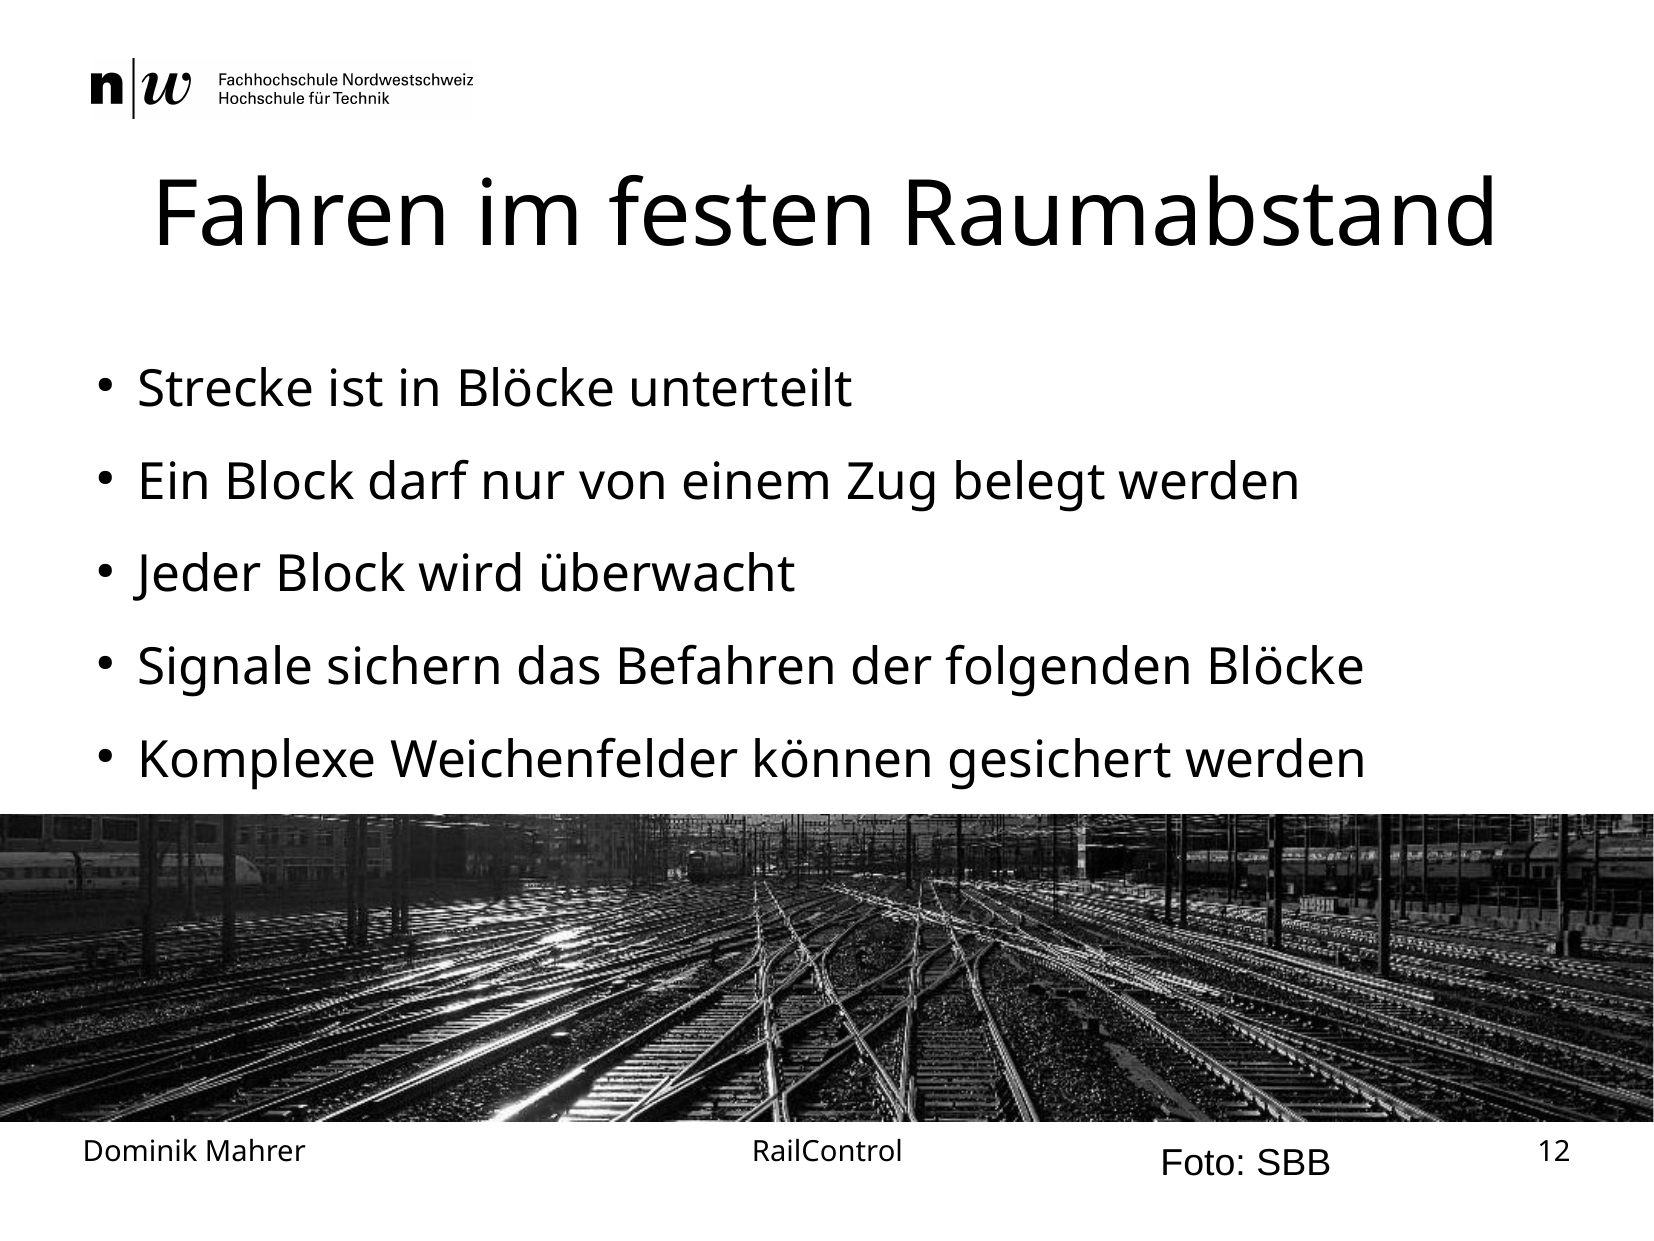

# Fahren im festen Raumabstand
Strecke ist in Blöcke unterteilt
Ein Block darf nur von einem Zug belegt werden
Jeder Block wird überwacht
Signale sichern das Befahren der folgenden Blöcke
Komplexe Weichenfelder können gesichert werden
Dominik Mahrer
RailControl
12
Foto: SBB